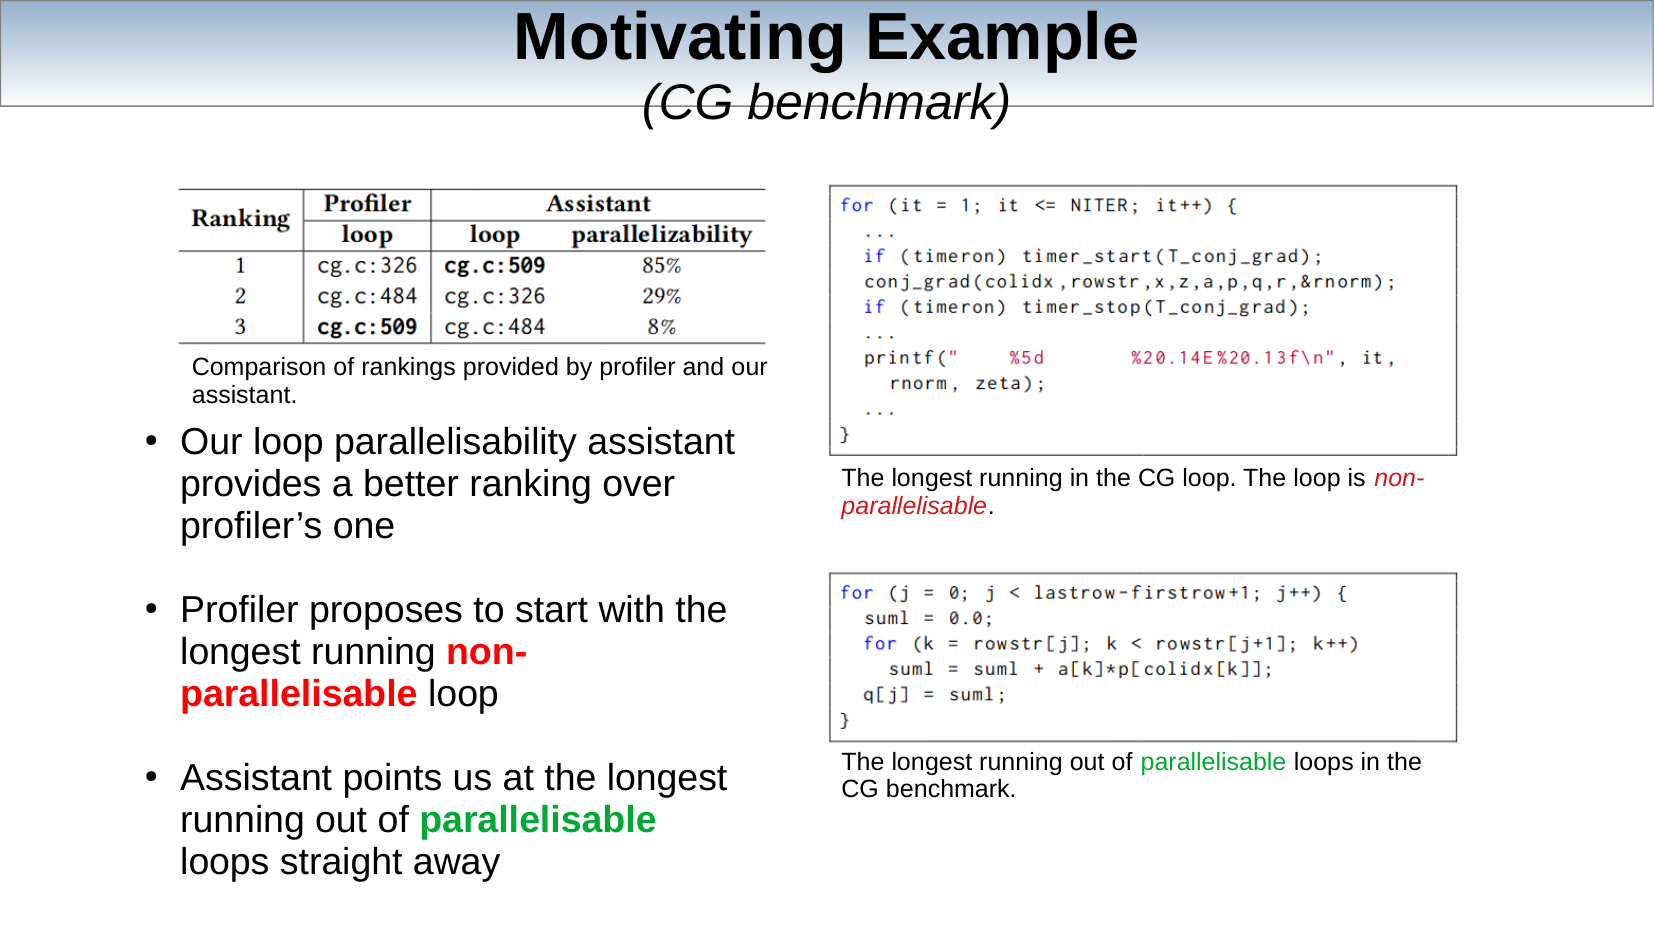

# Motivating Example (CG benchmark)
Comparison of rankings provided by profiler and our assistant.
Our loop parallelisability assistant provides a better ranking over profiler’s one
Profiler proposes to start with the longest running non-parallelisable loop
Assistant points us at the longest running out of parallelisable loops straight away
The longest running in the CG loop. The loop is non-parallelisable.
The longest running out of parallelisable loops in the CG benchmark.